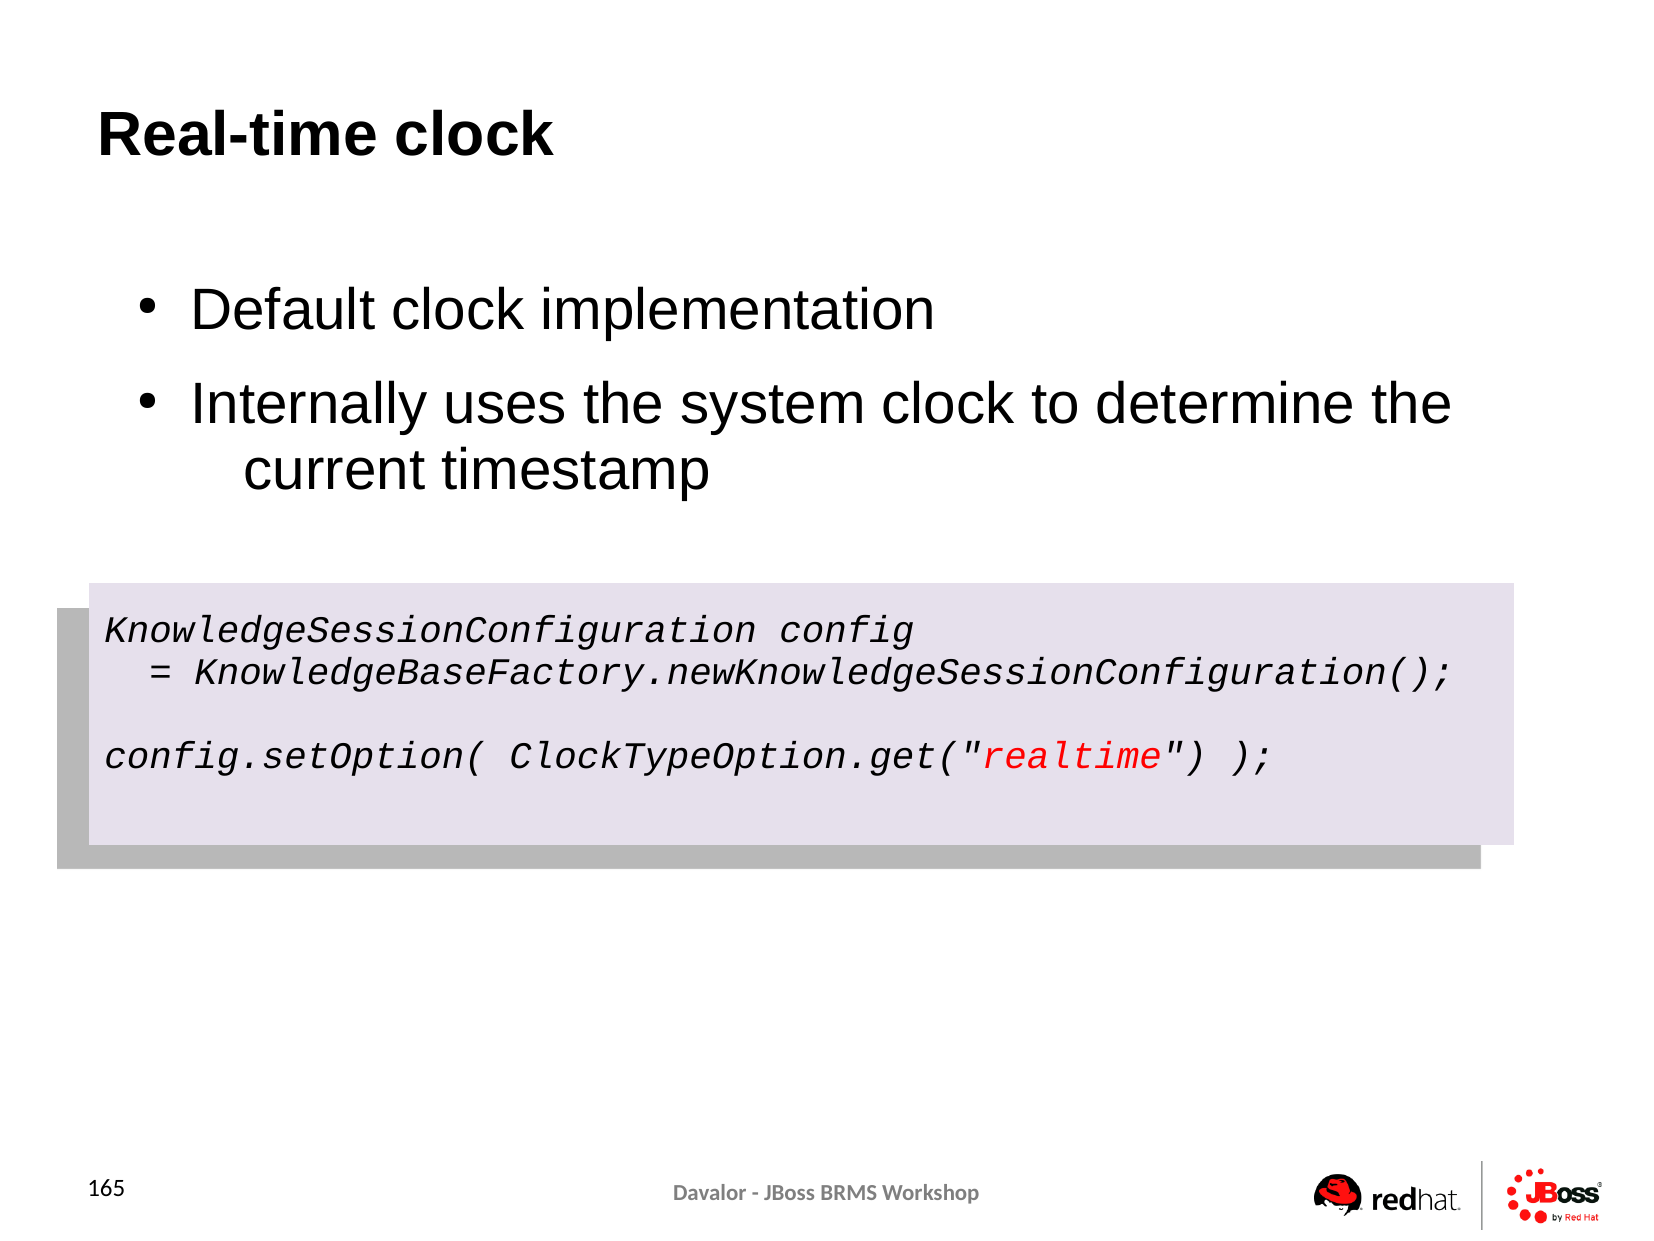

# Real-time clock
Default clock implementation
Internally uses the system clock to determine the current timestamp
KnowledgeSessionConfiguration config
 = KnowledgeBaseFactory.newKnowledgeSessionConfiguration();
config.setOption( ClockTypeOption.get("realtime") );